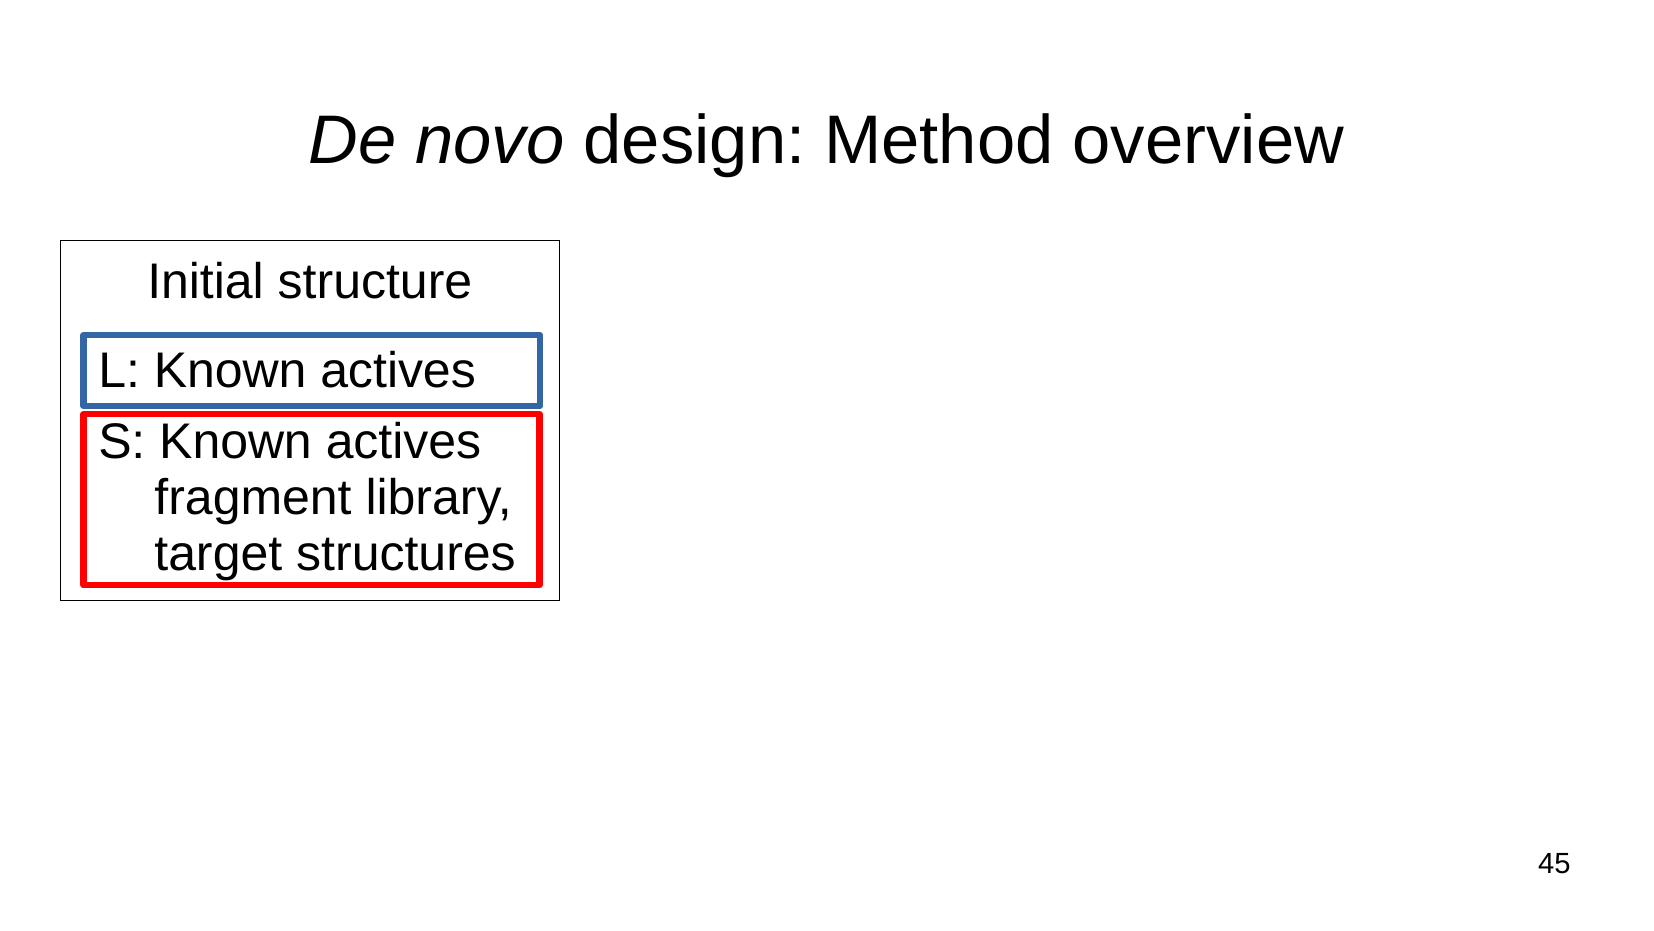

# De novo design: Method overview
Initial structure
L: Known actives
S: Known actives
 fragment library,
 target structures
45